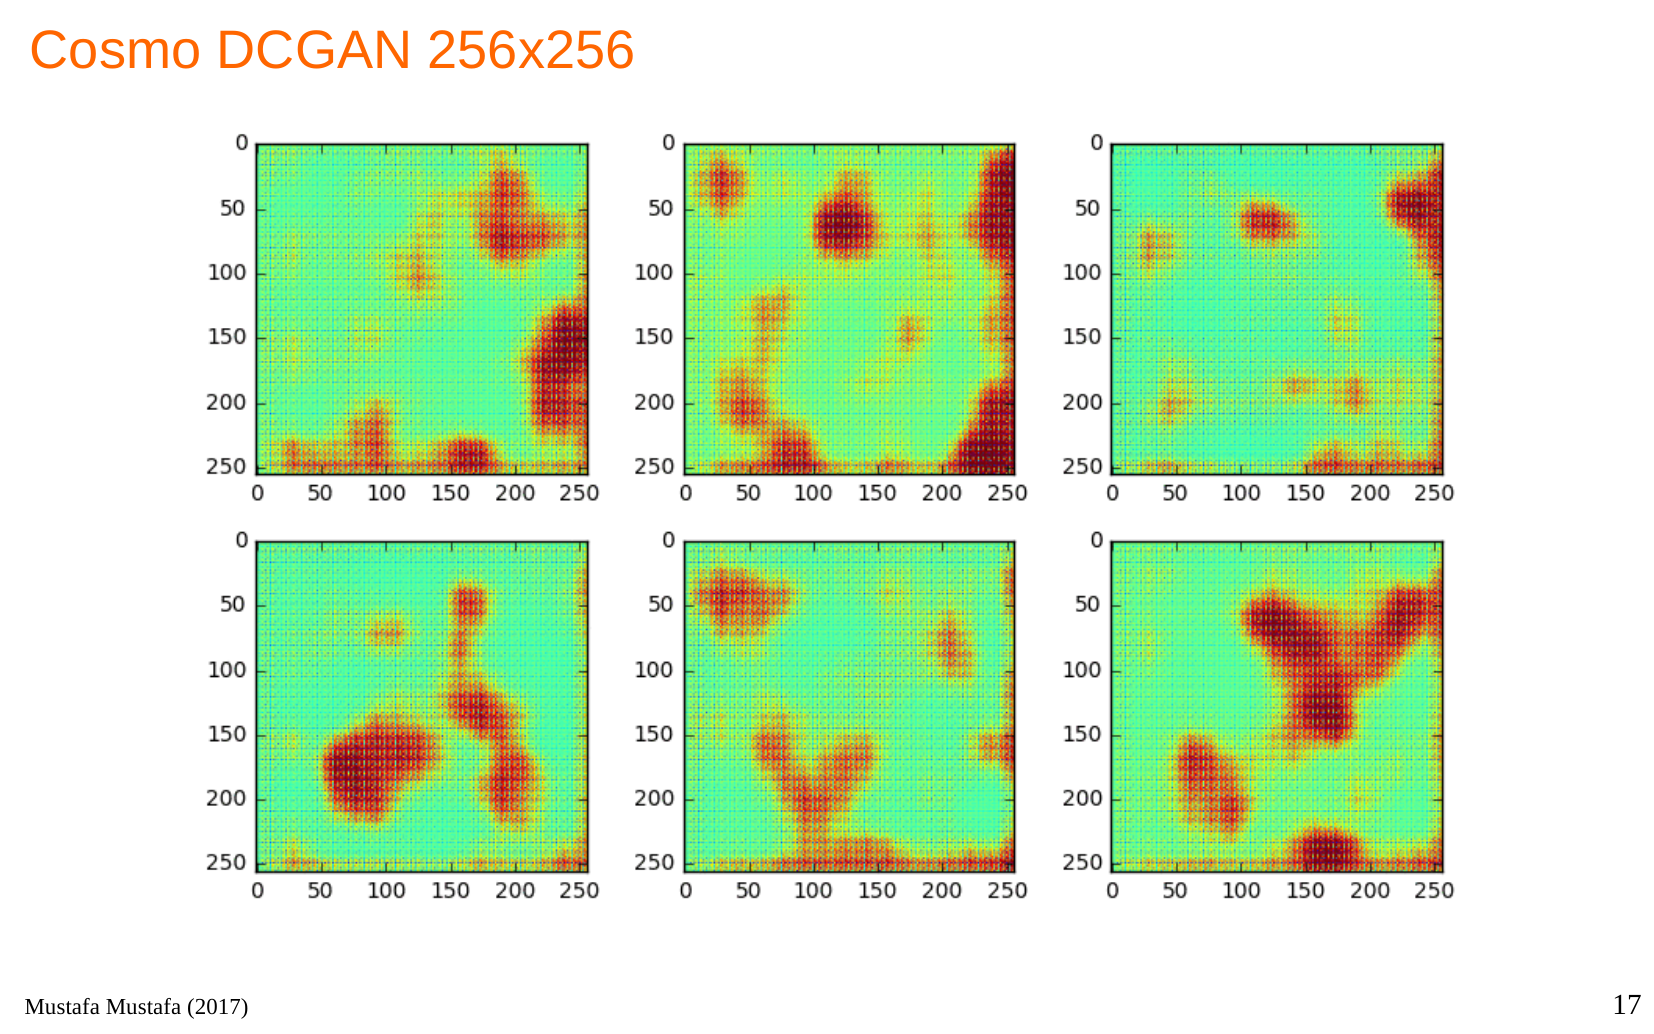

# Cosmo DCGAN 256x256
17
Mustafa Mustafa (2017)